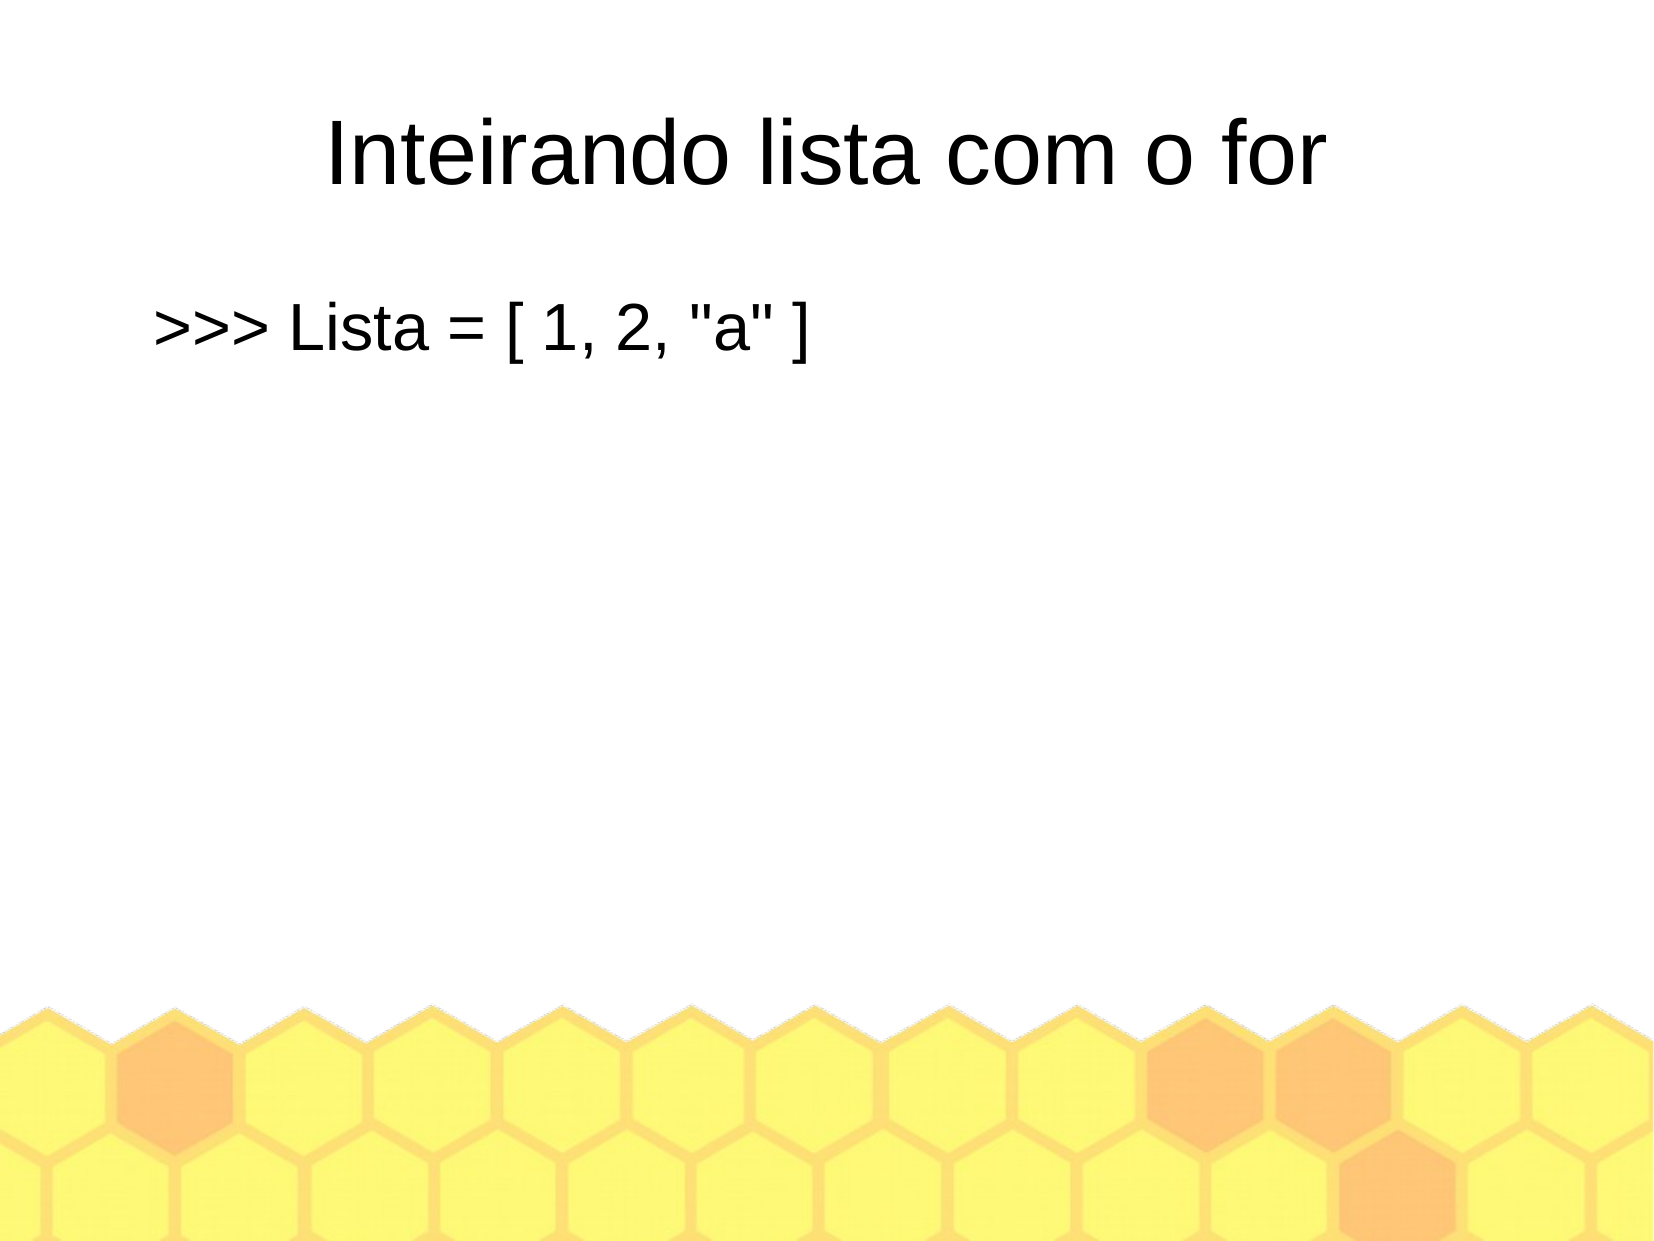

# Inteirando lista com o for
>>> Lista = [ 1, 2, "a" ]